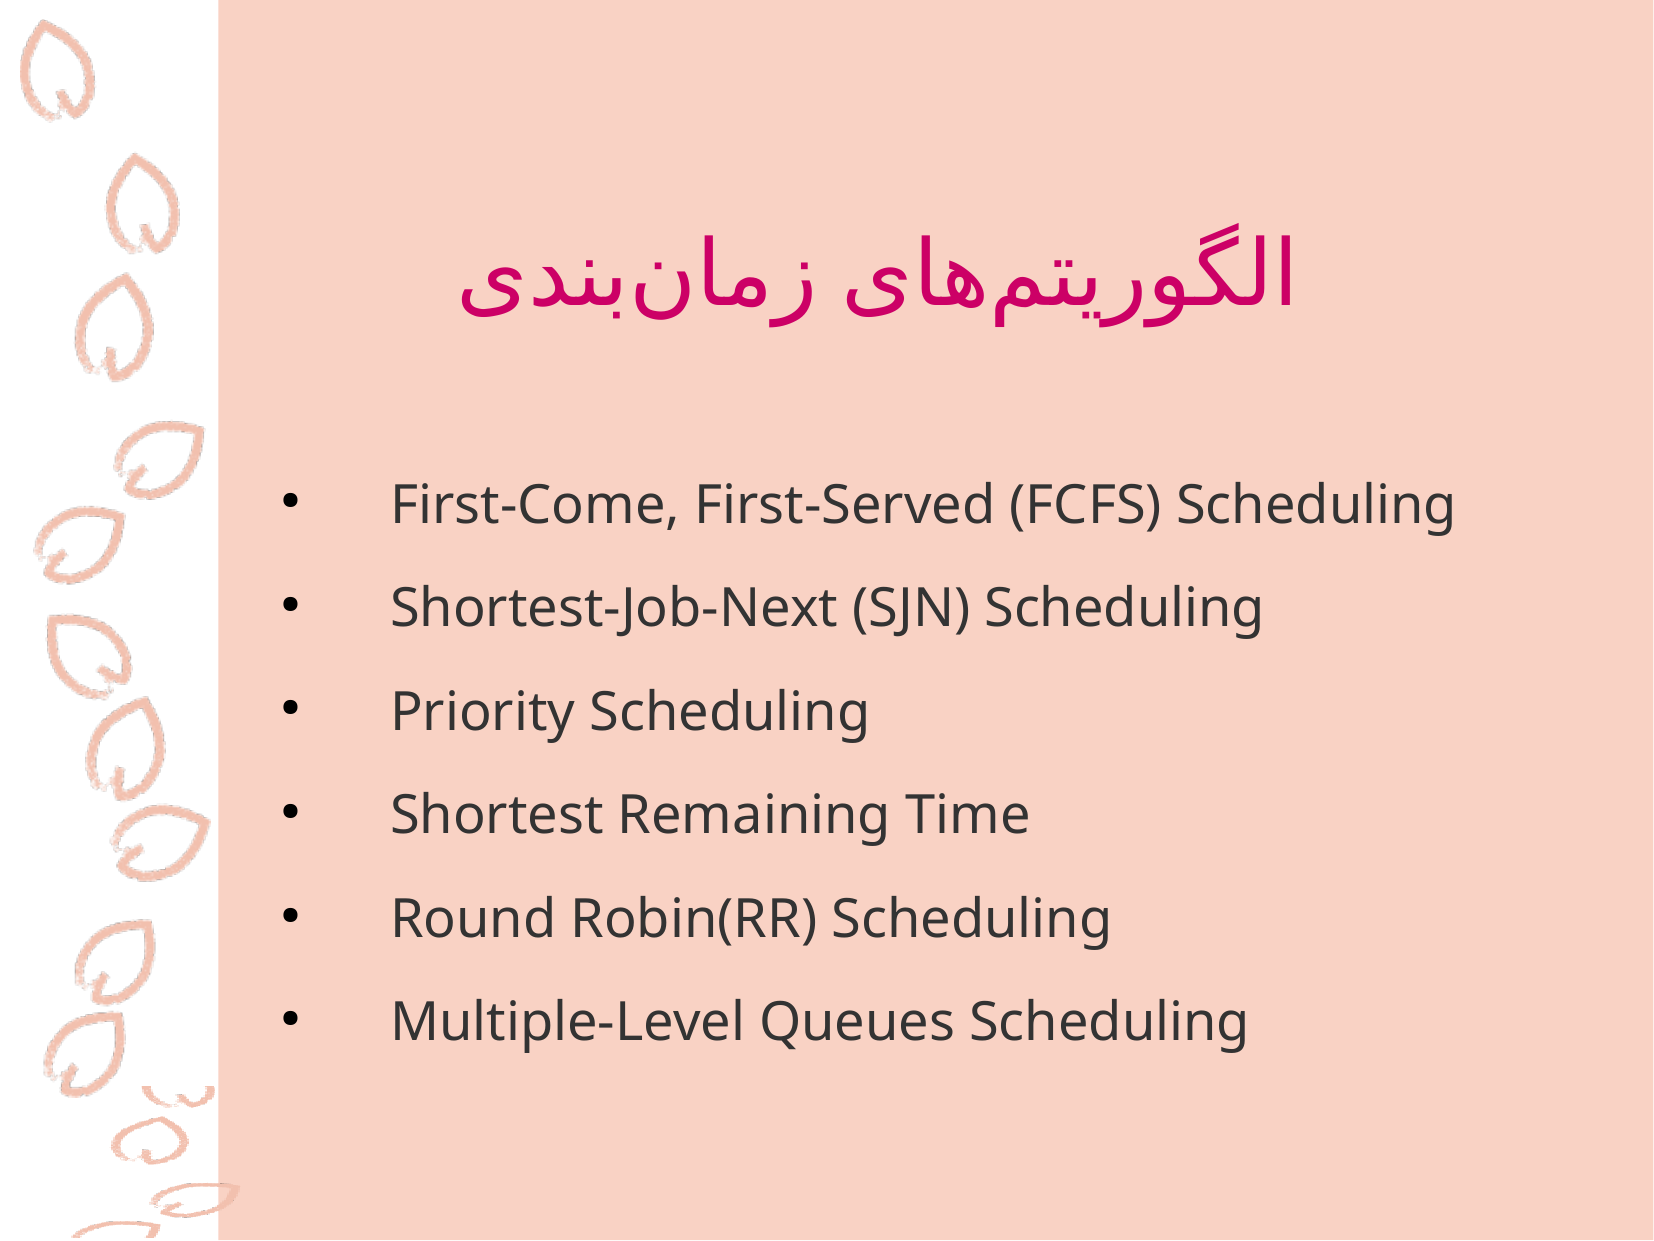

# الگوریتم‌های زمان‌بندی
 First-Come, First-Served (FCFS) Scheduling
 Shortest-Job-Next (SJN) Scheduling
 Priority Scheduling
 Shortest Remaining Time
 Round Robin(RR) Scheduling
 Multiple-Level Queues Scheduling